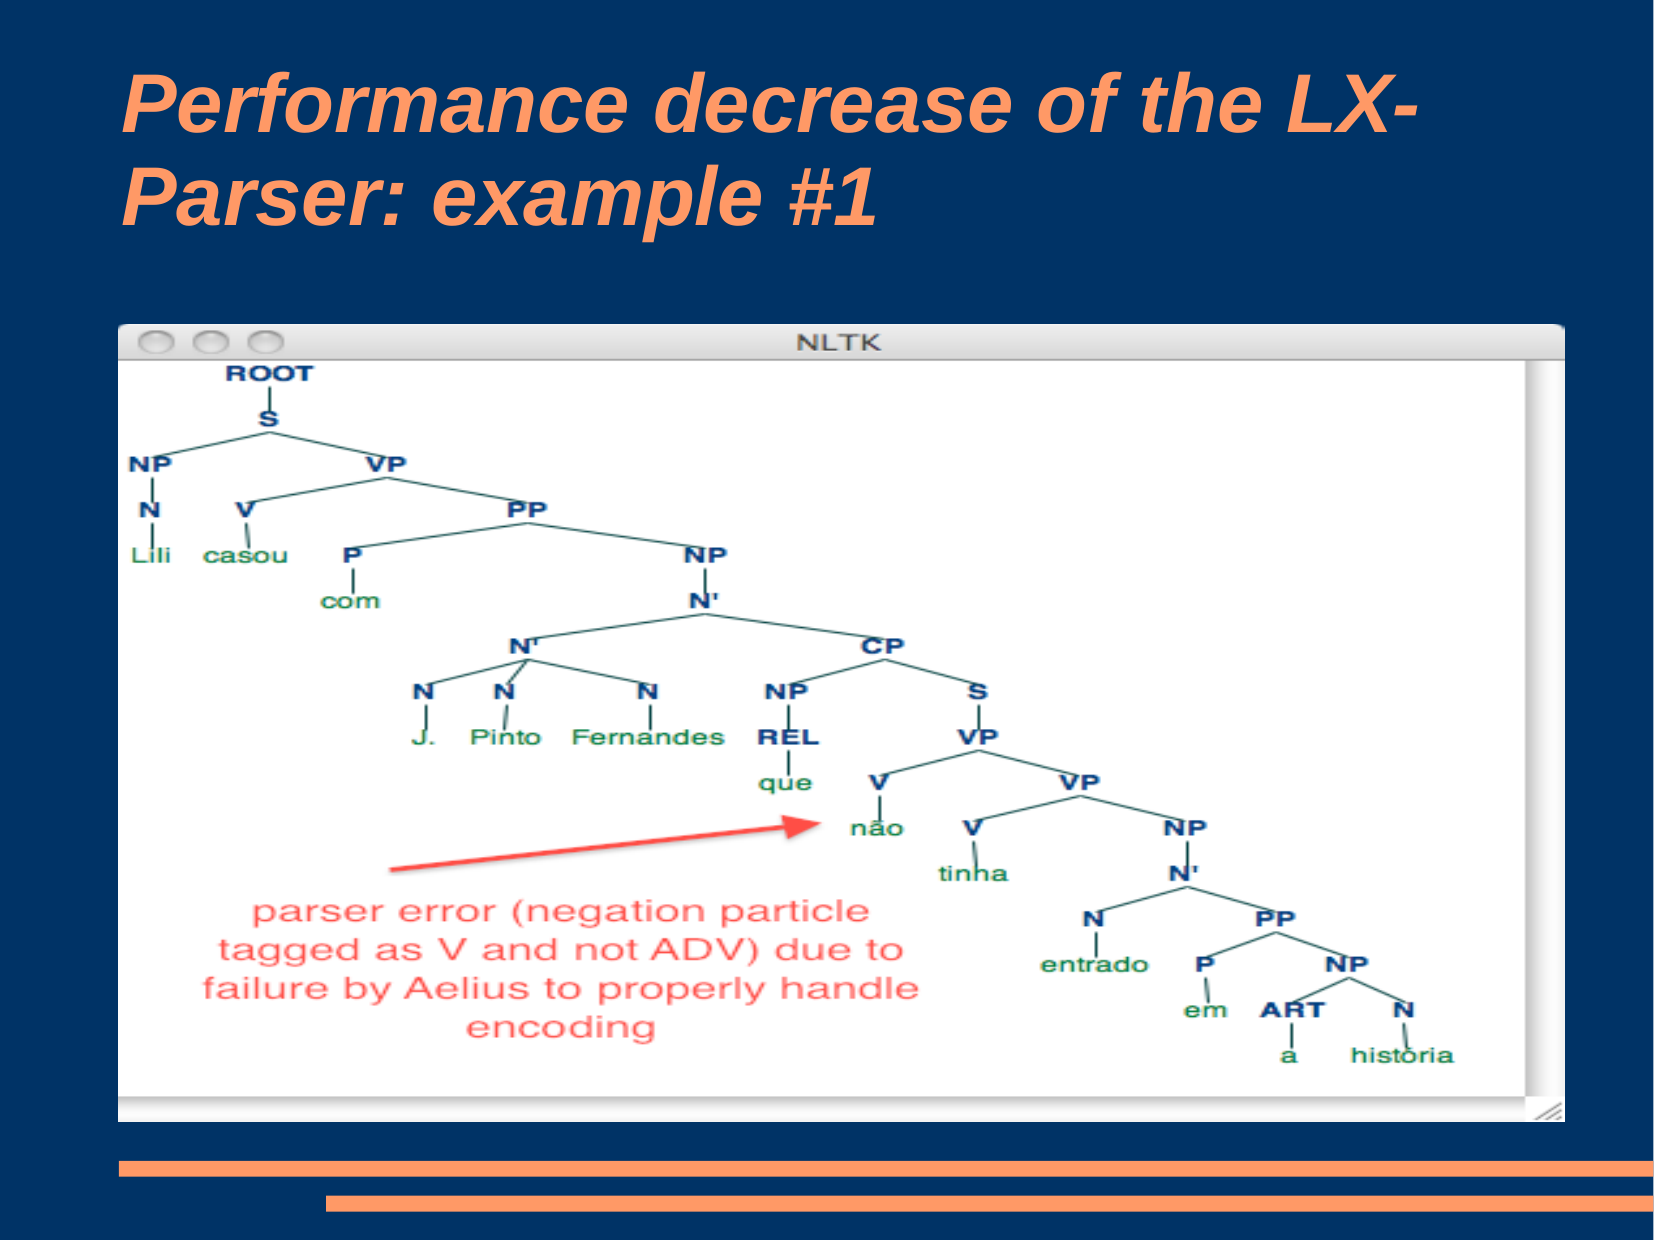

# Performance decrease of the LX-Parser: example #1